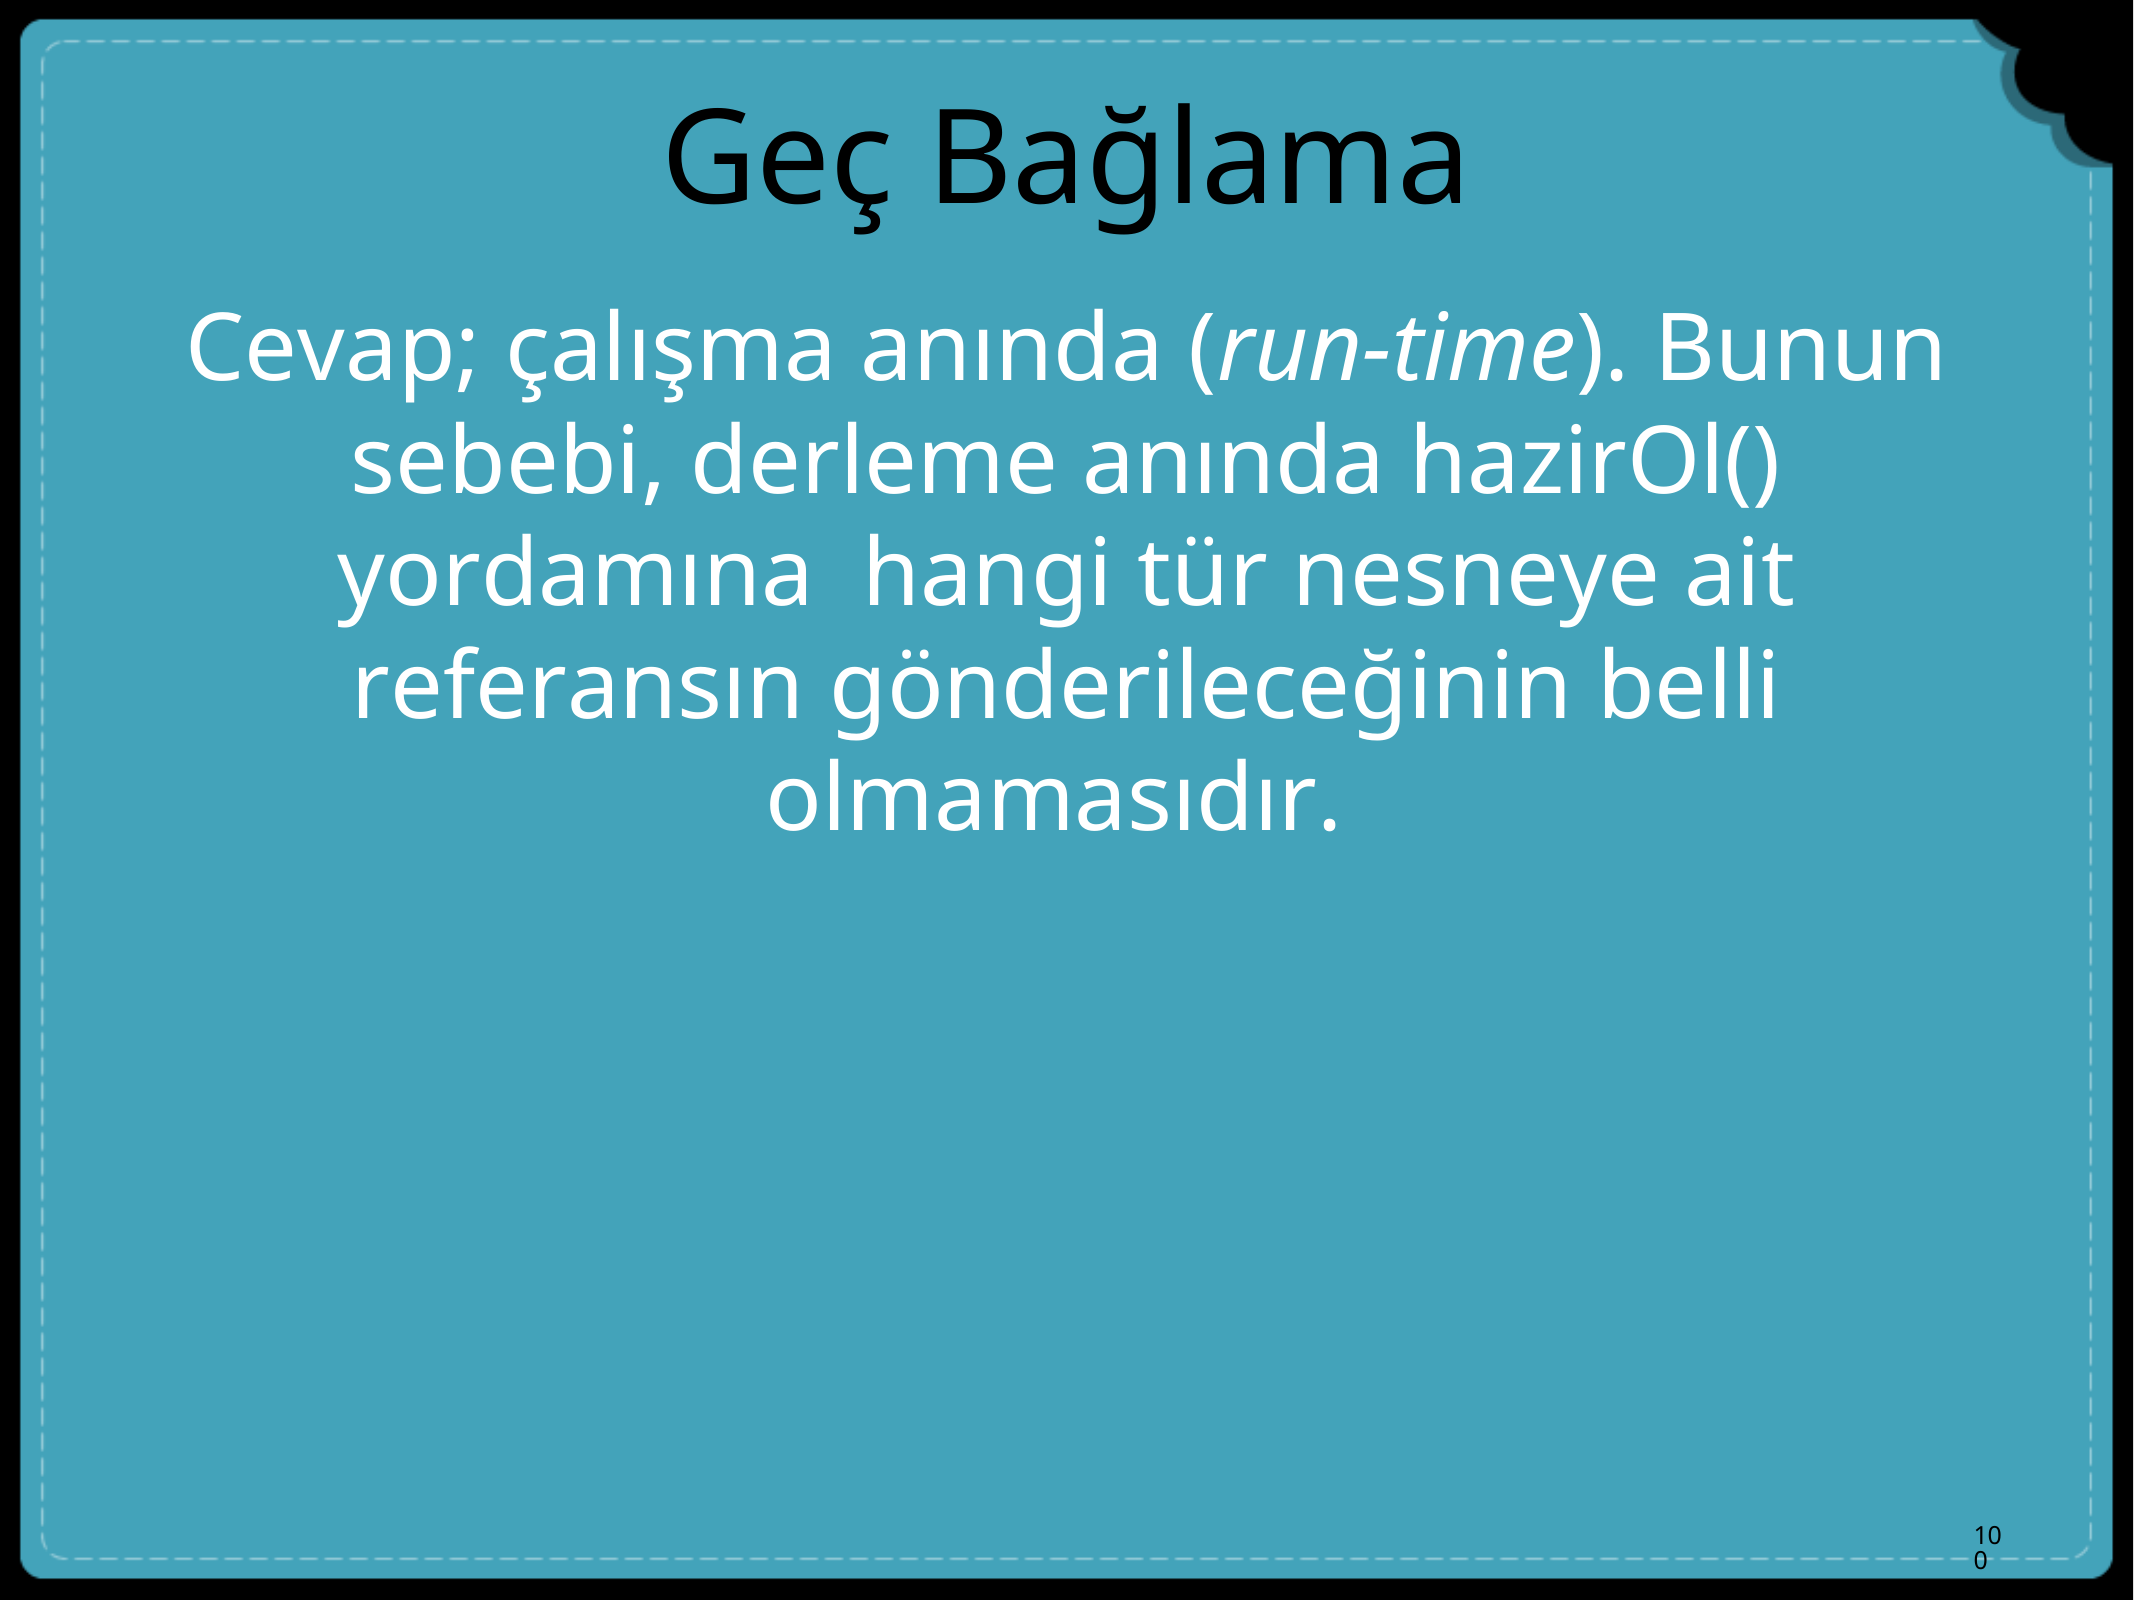

# Geç Bağlama
Cevap; çalışma anında (run-time). Bunun sebebi, derleme anında hazirOl() yordamına  hangi tür nesneye ait referansın gönderileceğinin belli olmamasıdır.
100